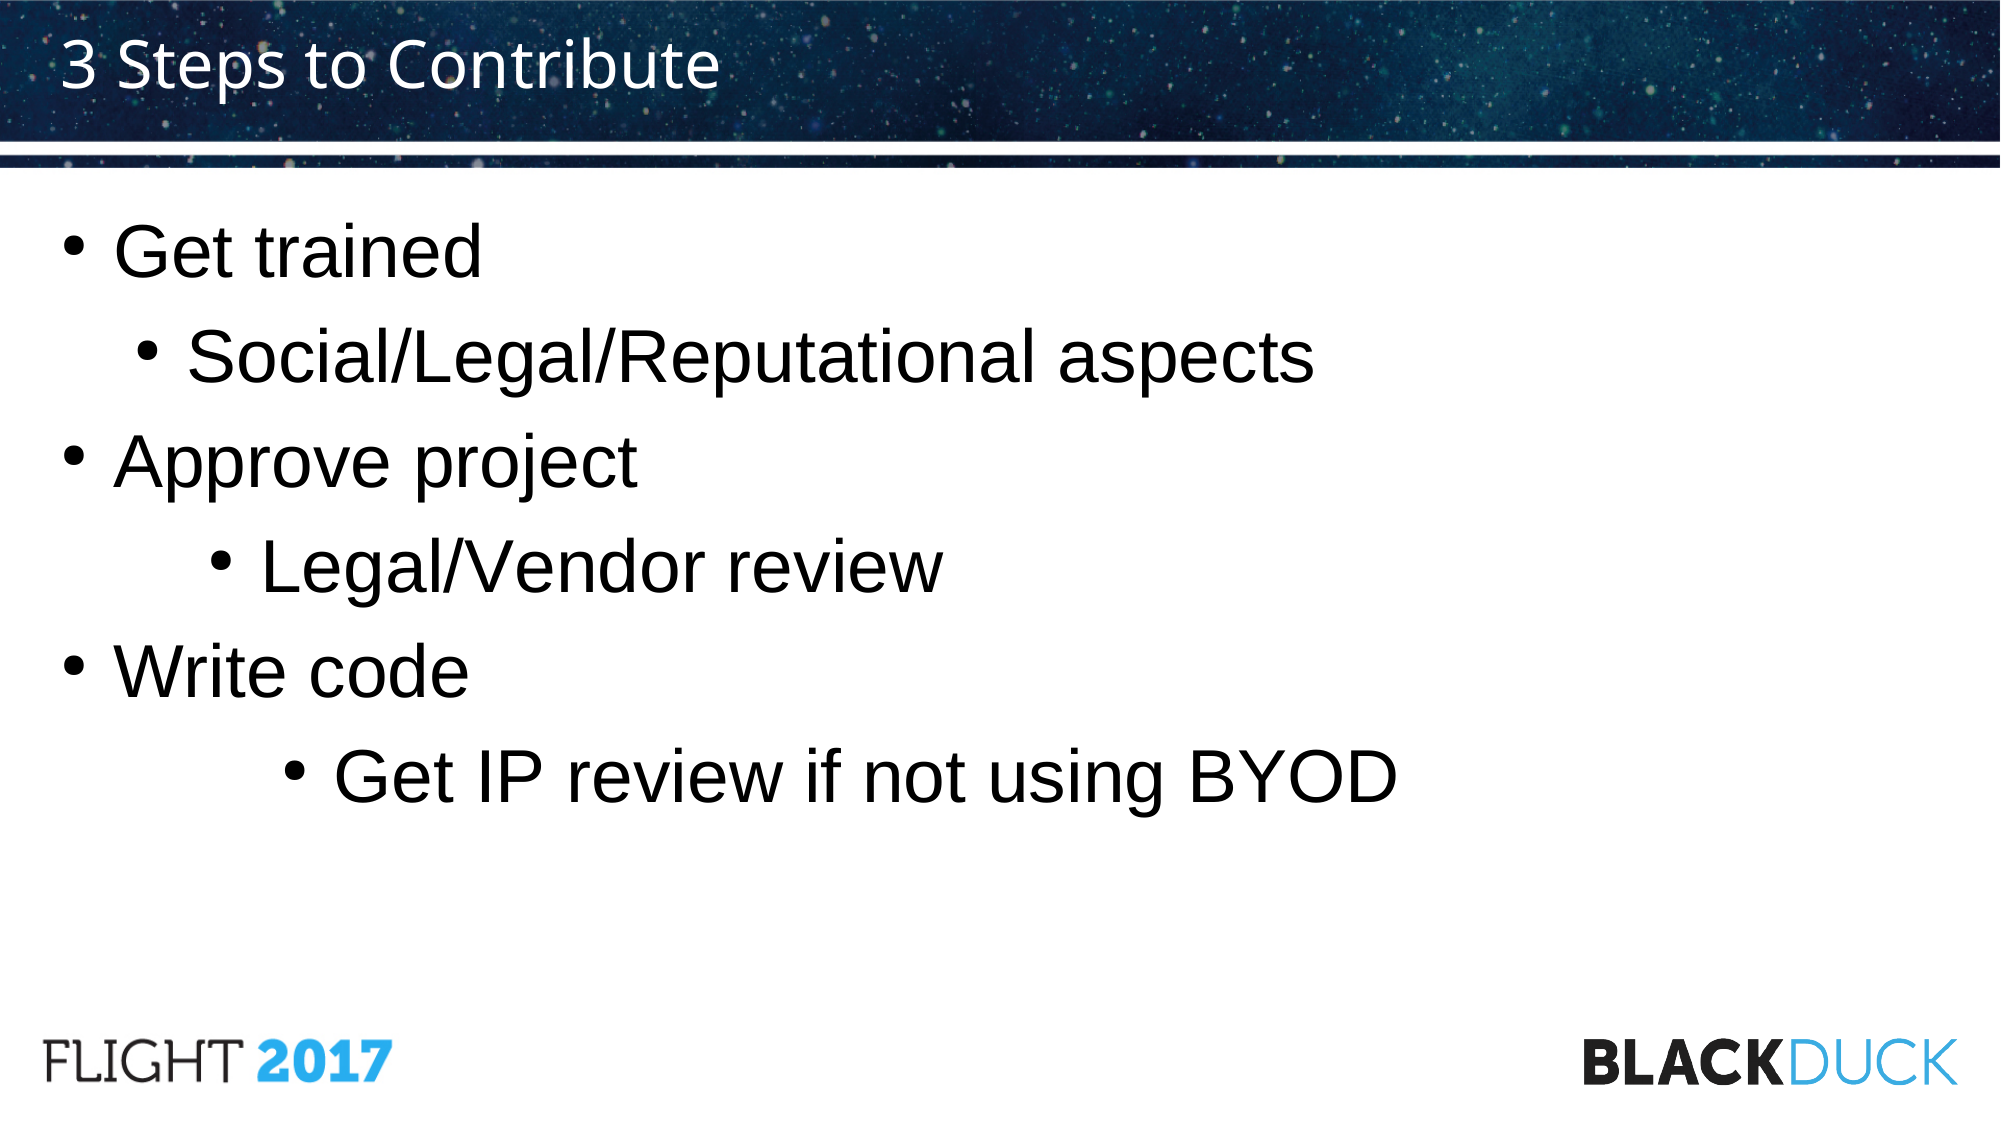

3 Steps to Contribute
#
Get trained
Social/Legal/Reputational aspects
Approve project
Legal/Vendor review
Write code
Get IP review if not using BYOD